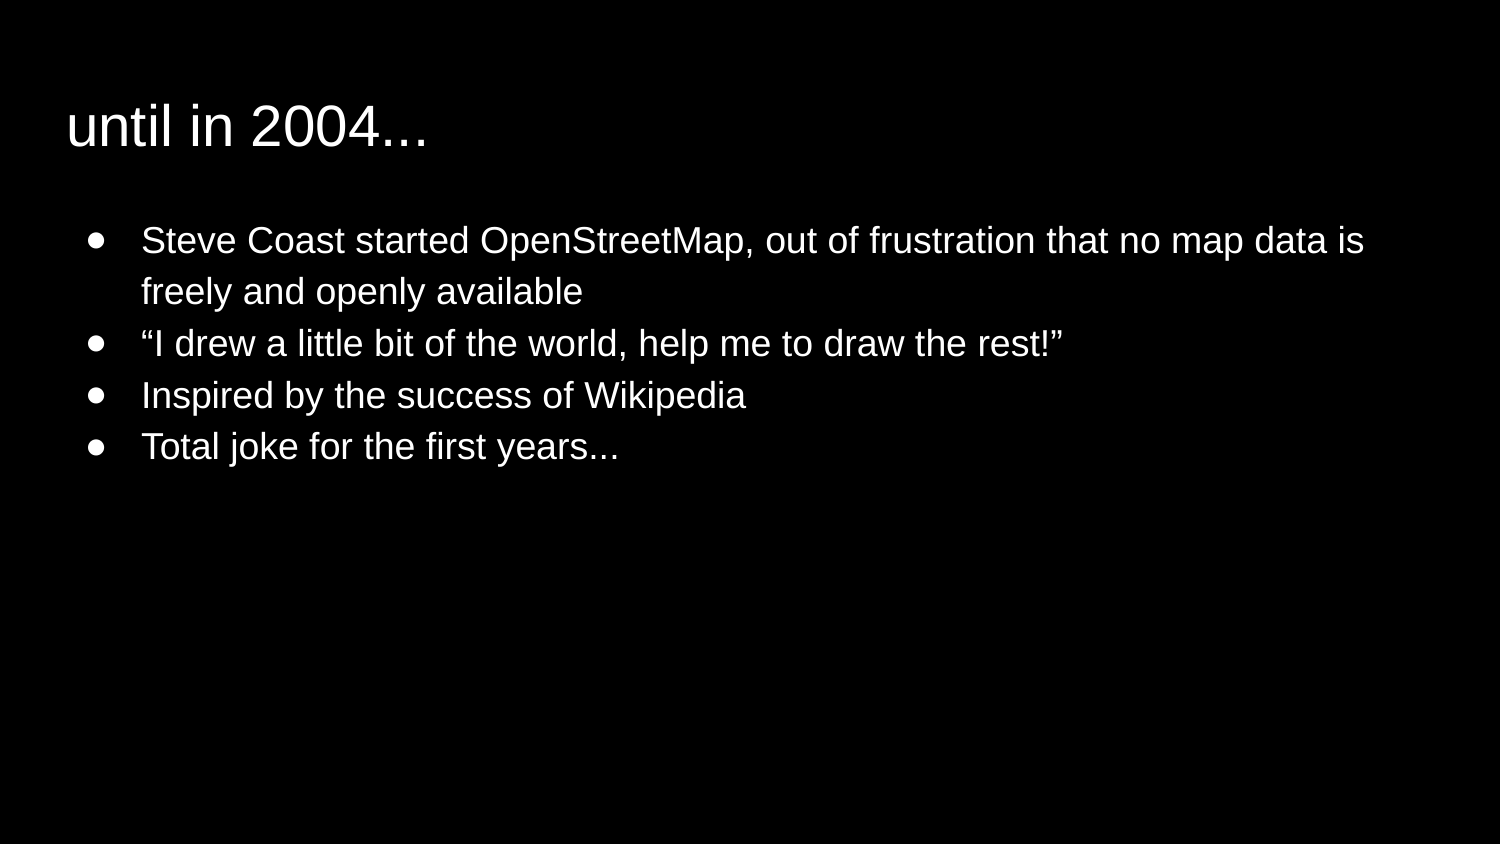

# until in 2004...
Steve Coast started OpenStreetMap, out of frustration that no map data is freely and openly available
“I drew a little bit of the world, help me to draw the rest!”
Inspired by the success of Wikipedia
Total joke for the first years...